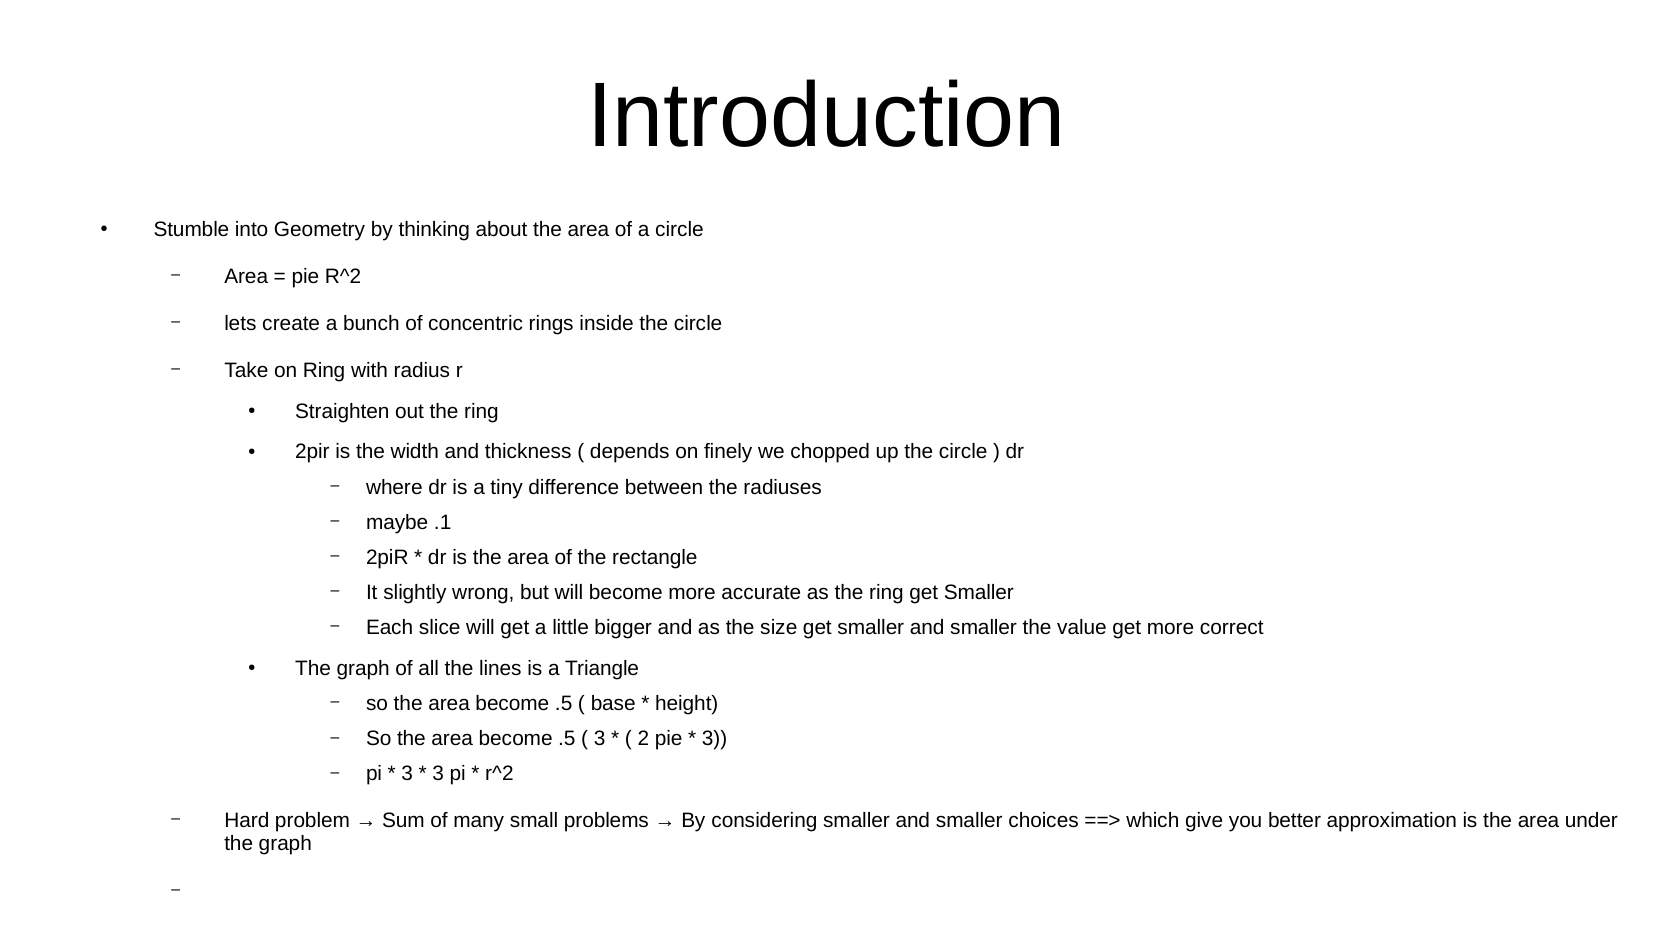

# Introduction
Stumble into Geometry by thinking about the area of a circle
Area = pie R^2
lets create a bunch of concentric rings inside the circle
Take on Ring with radius r
Straighten out the ring
2pir is the width and thickness ( depends on finely we chopped up the circle ) dr
where dr is a tiny difference between the radiuses
maybe .1
2piR * dr is the area of the rectangle
It slightly wrong, but will become more accurate as the ring get Smaller
Each slice will get a little bigger and as the size get smaller and smaller the value get more correct
The graph of all the lines is a Triangle
so the area become .5 ( base * height)
So the area become .5 ( 3 * ( 2 pie * 3))
pi * 3 * 3 pi * r^2
Hard problem → Sum of many small problems → By considering smaller and smaller choices ==> which give you better approximation is the area under the graph